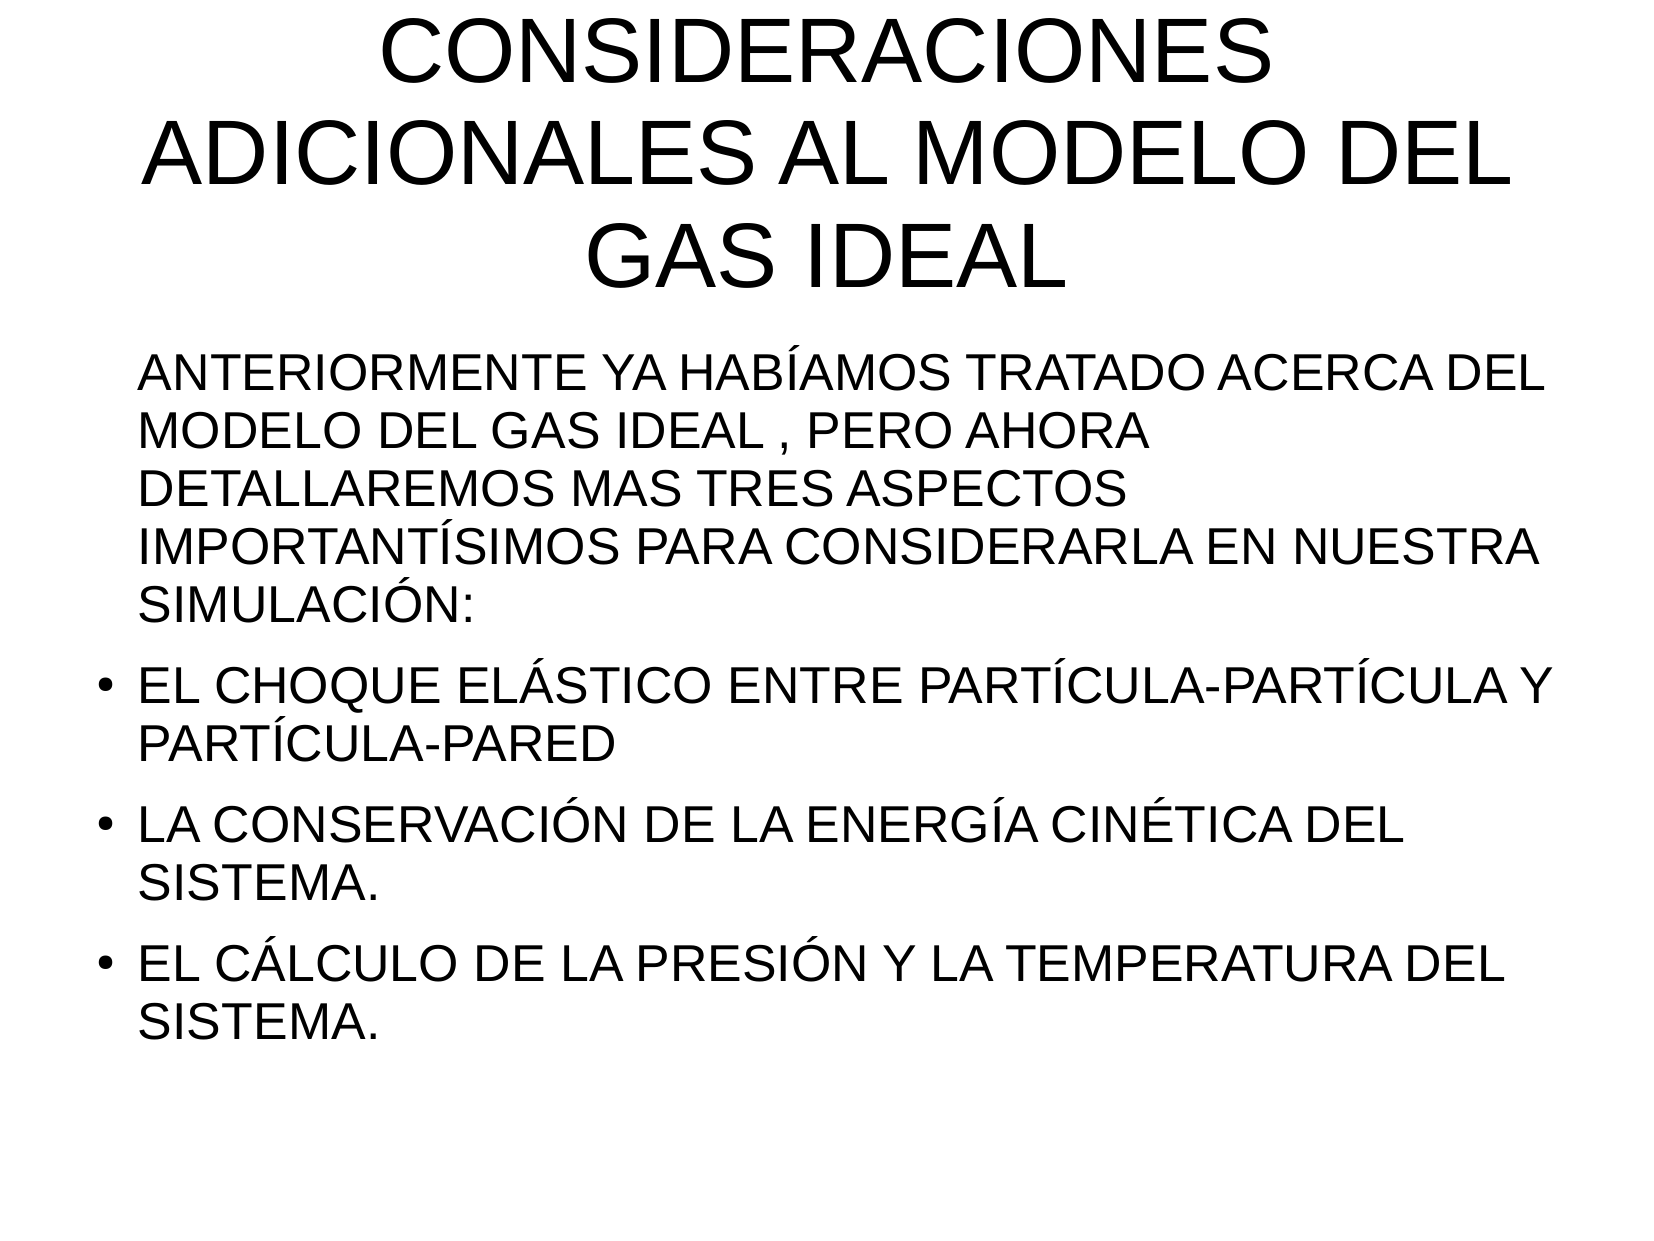

# CONSIDERACIONES ADICIONALES AL MODELO DEL GAS IDEAL
ANTERIORMENTE YA HABÍAMOS TRATADO ACERCA DEL MODELO DEL GAS IDEAL , PERO AHORA DETALLAREMOS MAS TRES ASPECTOS IMPORTANTÍSIMOS PARA CONSIDERARLA EN NUESTRA SIMULACIÓN:
EL CHOQUE ELÁSTICO ENTRE PARTÍCULA-PARTÍCULA Y PARTÍCULA-PARED
LA CONSERVACIÓN DE LA ENERGÍA CINÉTICA DEL SISTEMA.
EL CÁLCULO DE LA PRESIÓN Y LA TEMPERATURA DEL SISTEMA.